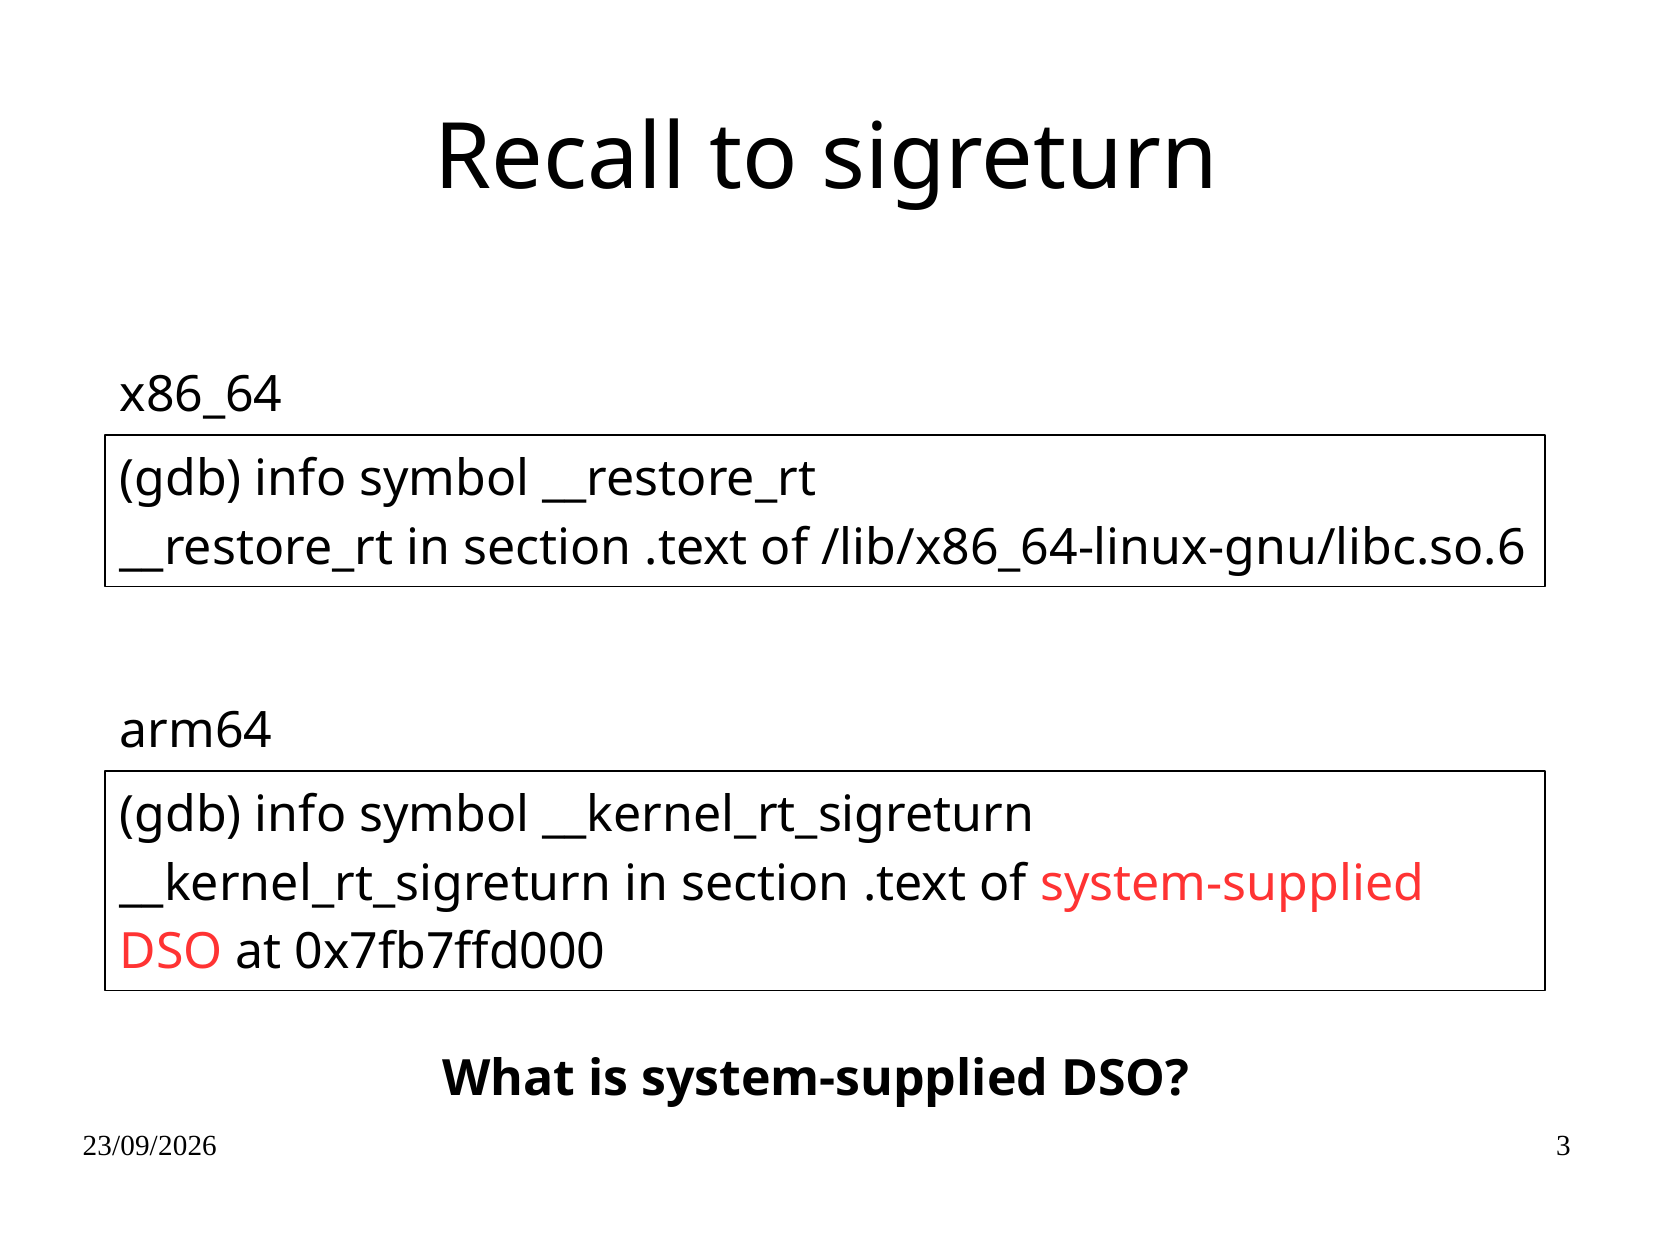

# Recall to sigreturn
x86_64
(gdb) info symbol __restore_rt
__restore_rt in section .text of /lib/x86_64-linux-gnu/libc.so.6
arm64
(gdb) info symbol __kernel_rt_sigreturn
__kernel_rt_sigreturn in section .text of system-supplied DSO at 0x7fb7ffd000
What is system-supplied DSO?
3